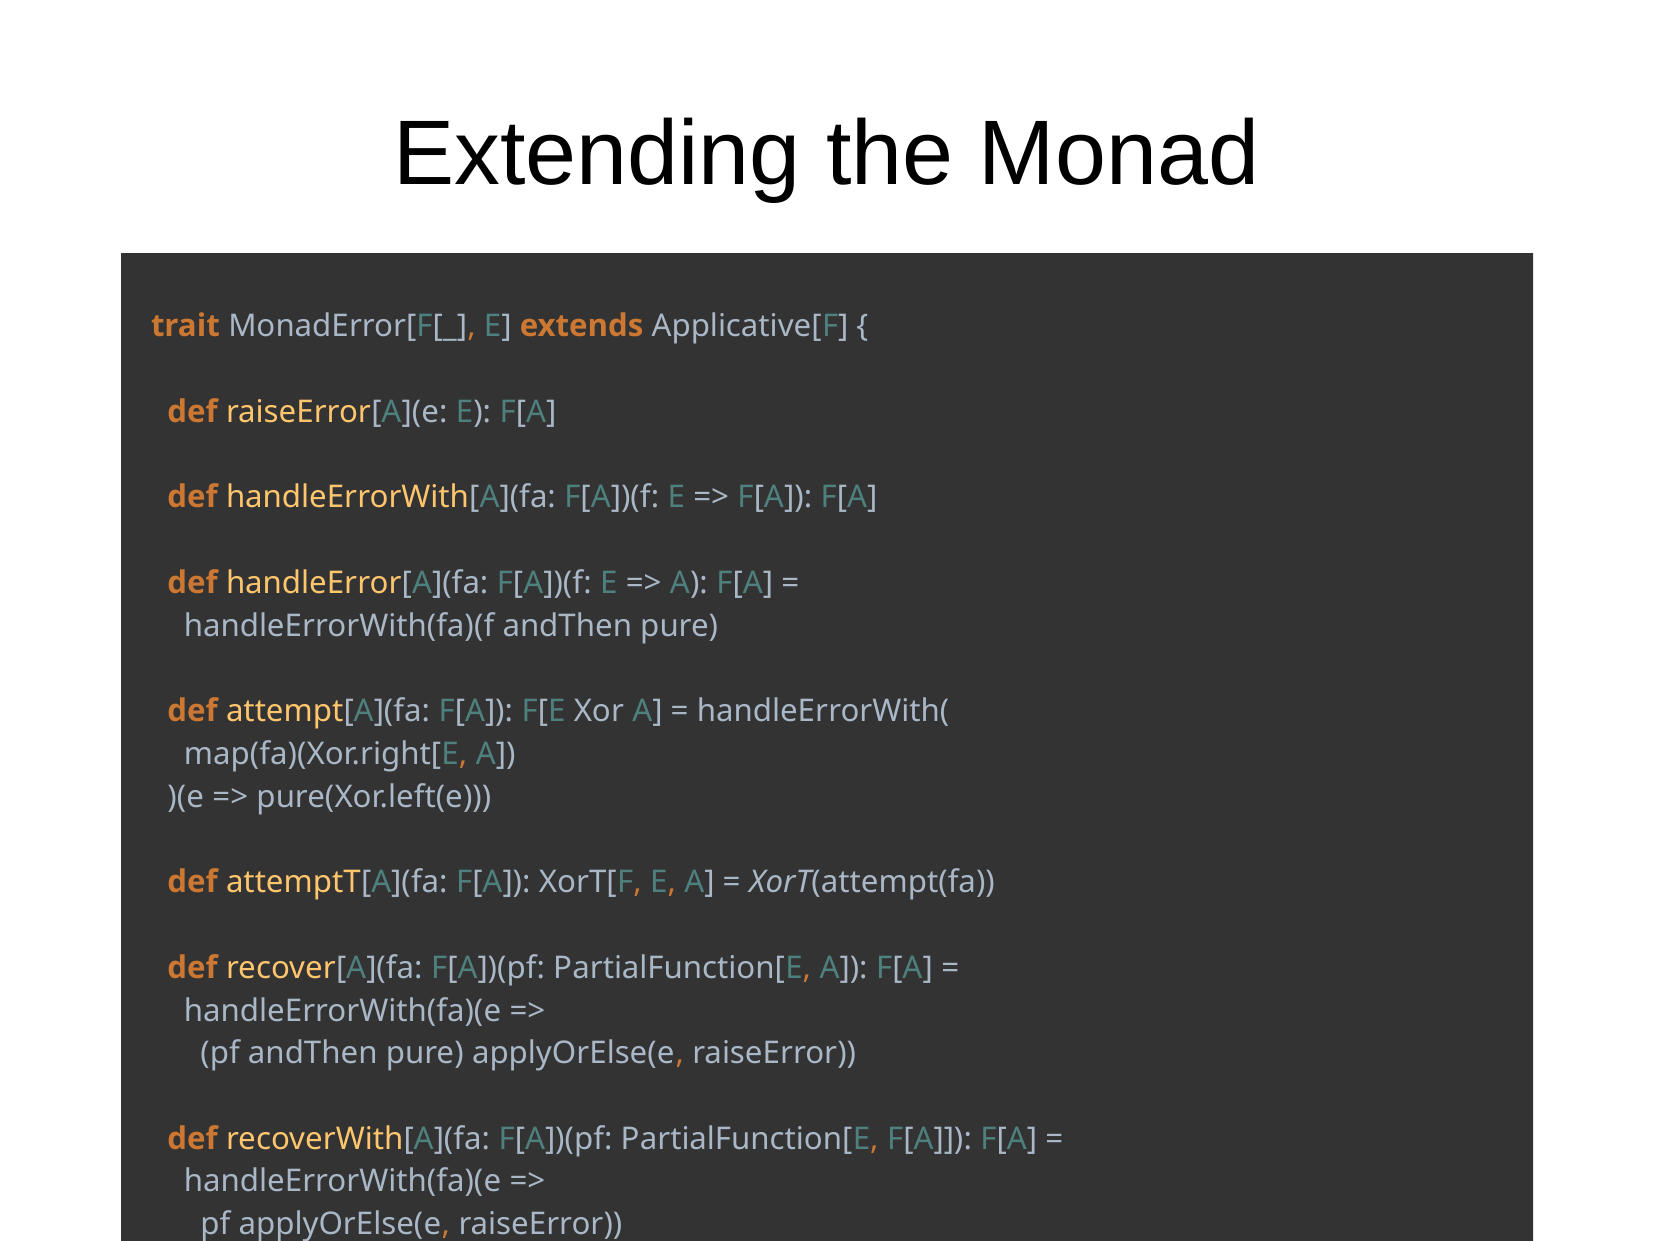

# Extending the Monad
trait MonadError[F[_], E] extends Applicative[F] {
 def raiseError[A](e: E): F[A]
 def handleErrorWith[A](fa: F[A])(f: E => F[A]): F[A]
 def handleError[A](fa: F[A])(f: E => A): F[A] =
 handleErrorWith(fa)(f andThen pure)
 def attempt[A](fa: F[A]): F[E Xor A] = handleErrorWith(
 map(fa)(Xor.right[E, A])
 )(e => pure(Xor.left(e)))
 def attemptT[A](fa: F[A]): XorT[F, E, A] = XorT(attempt(fa))
 def recover[A](fa: F[A])(pf: PartialFunction[E, A]): F[A] =
 handleErrorWith(fa)(e =>
 (pf andThen pure) applyOrElse(e, raiseError))
 def recoverWith[A](fa: F[A])(pf: PartialFunction[E, F[A]]): F[A] =
 handleErrorWith(fa)(e =>
 pf applyOrElse(e, raiseError))
}